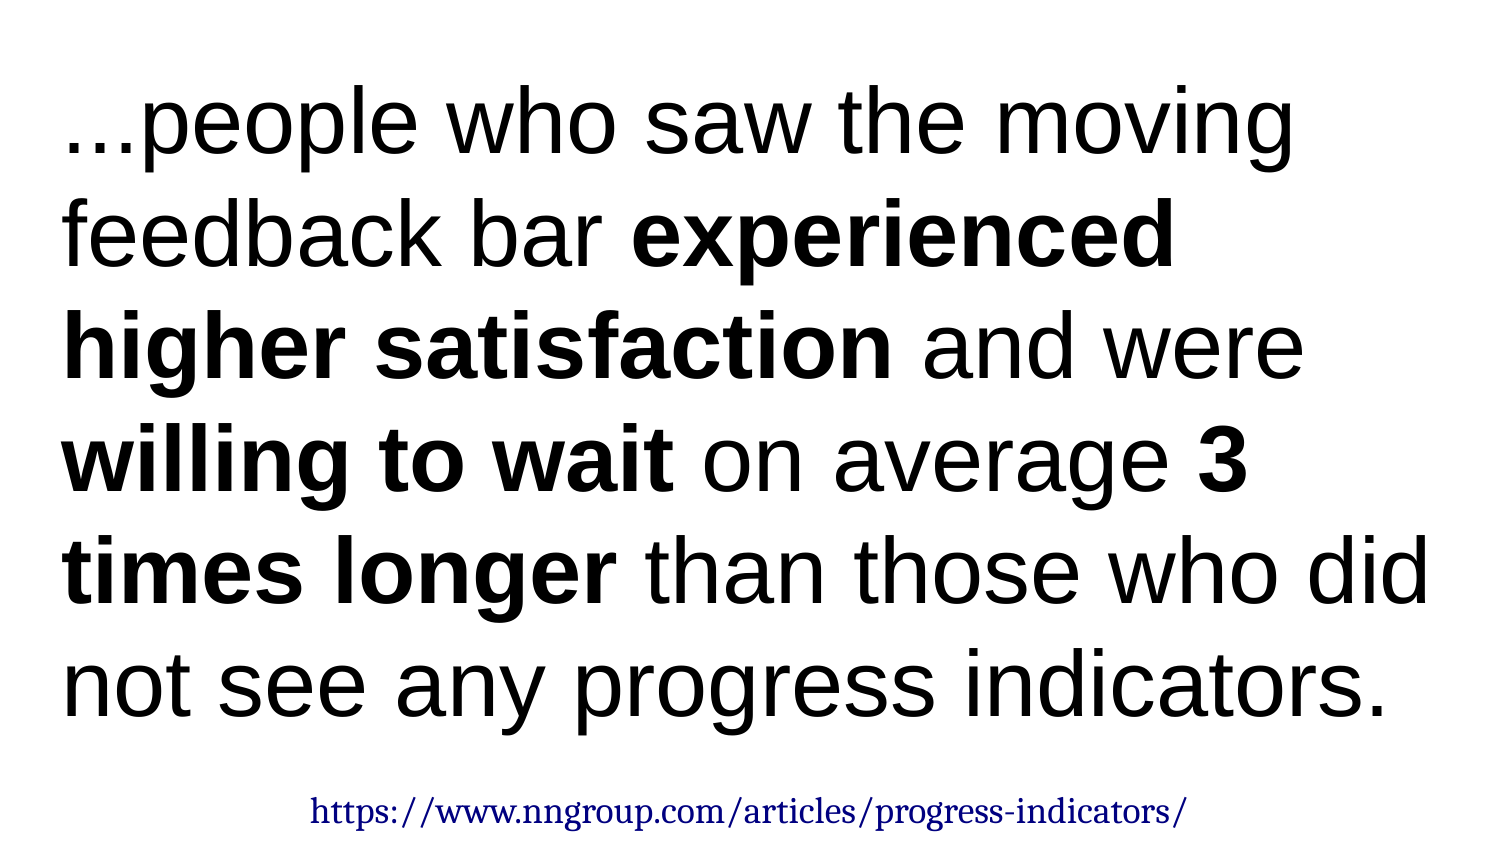

# ...people who saw the moving feedback bar experienced higher satisfaction and were willing to wait on average 3 times longer than those who did not see any progress indicators.
https://www.nngroup.com/articles/progress-indicators/